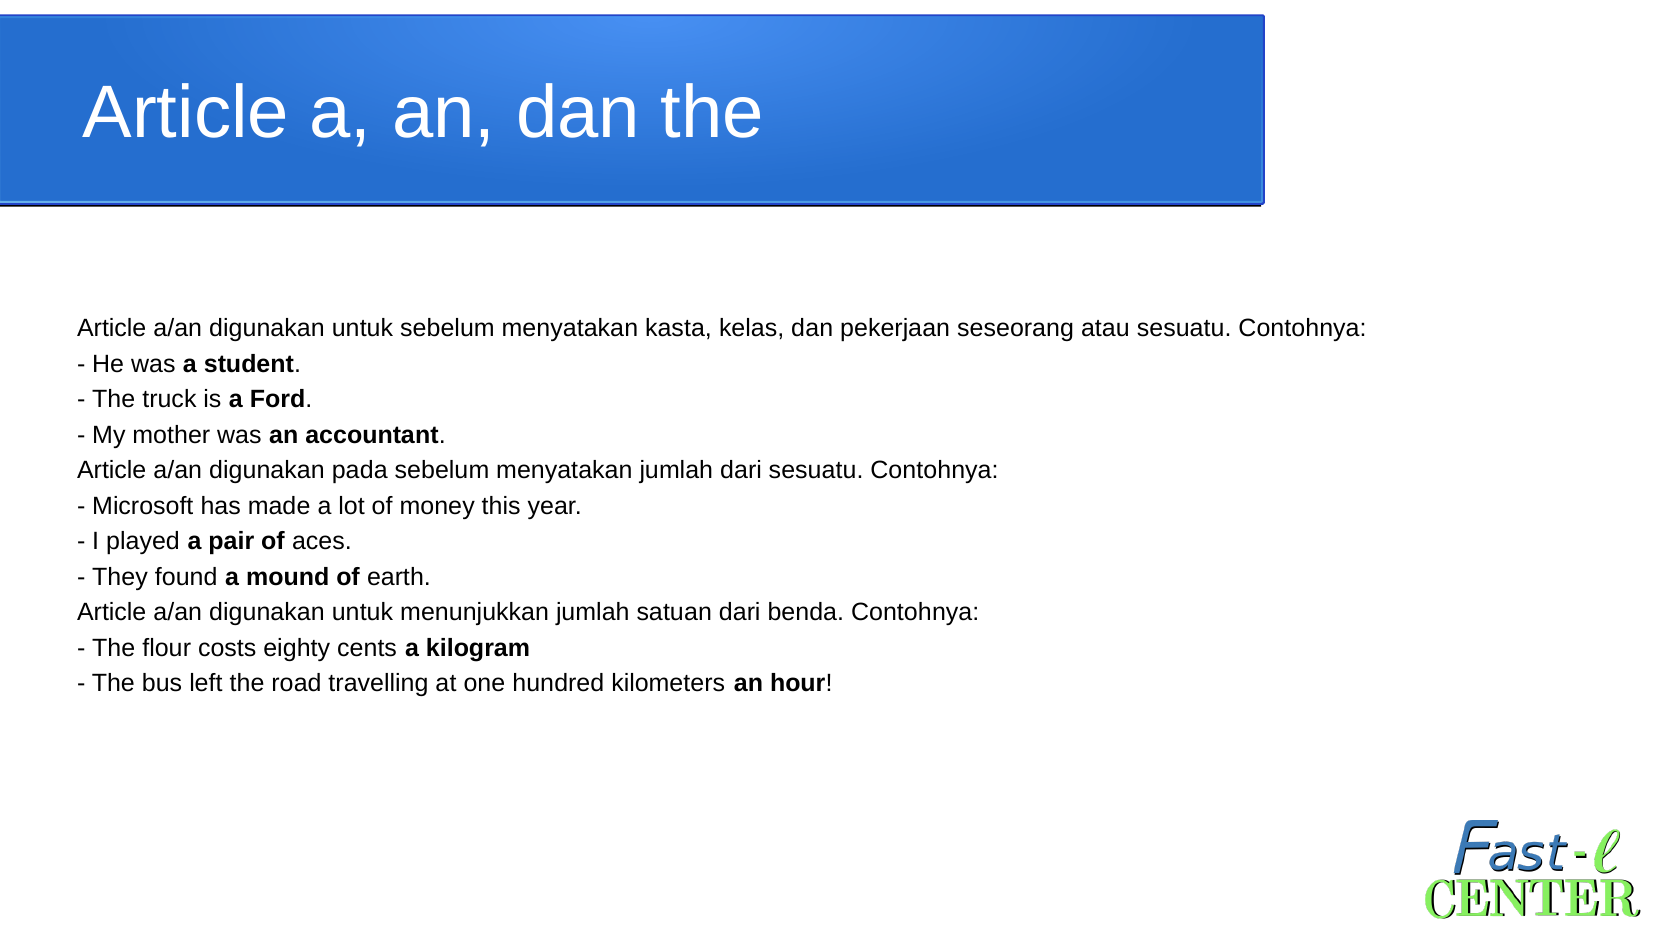

# Article a, an, dan the
Article a/an digunakan untuk sebelum menyatakan kasta, kelas, dan pekerjaan seseorang atau sesuatu. Contohnya:
- He was a student.
- The truck is a Ford.
- My mother was an accountant.
Article a/an digunakan pada sebelum menyatakan jumlah dari sesuatu. Contohnya:
- Microsoft has made a lot of money this year.
- I played a pair of aces.
- They found a mound of earth.
Article a/an digunakan untuk menunjukkan jumlah satuan dari benda. Contohnya:
- The flour costs eighty cents a kilogram
- The bus left the road travelling at one hundred kilometers an hour!